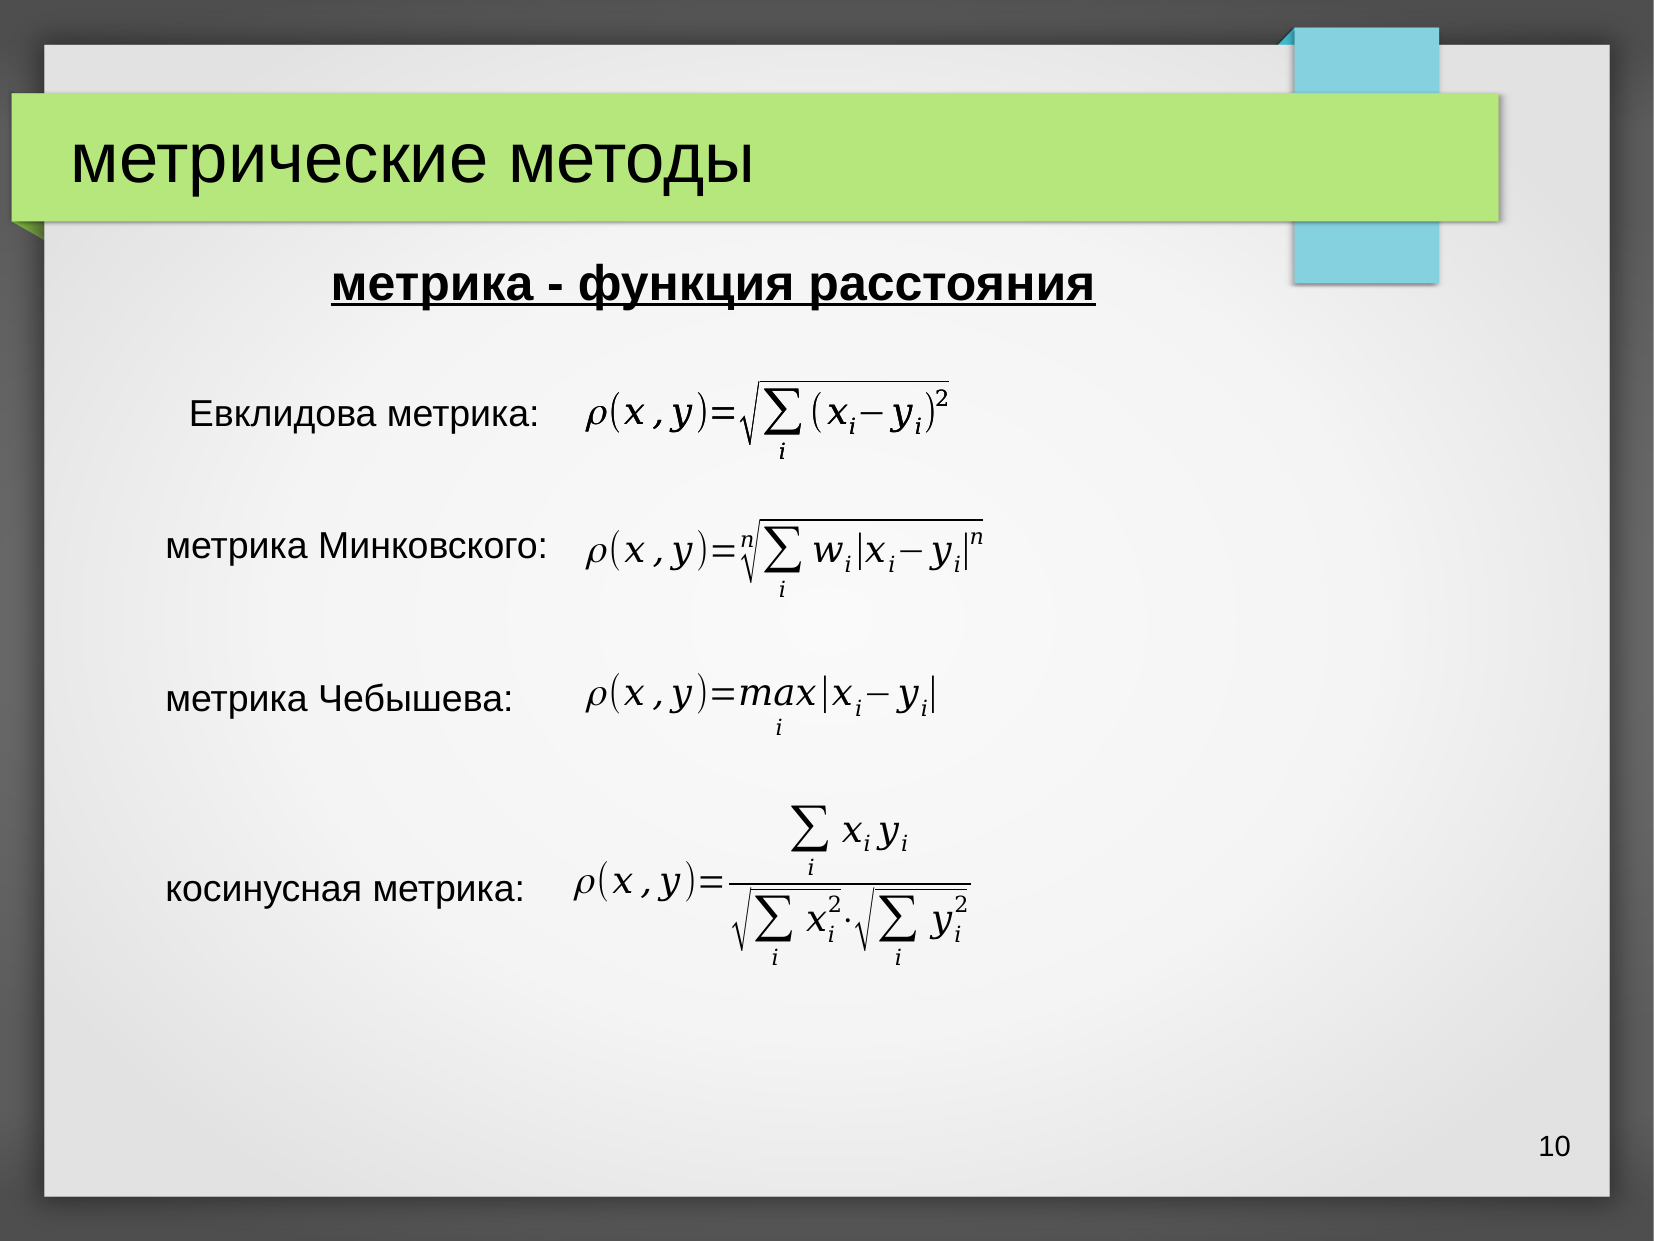

# метрические методы
метрика - функция расстояния
Евклидова метрика:
метрика Минковского:
метрика Чебышева:
косинусная метрика:
10